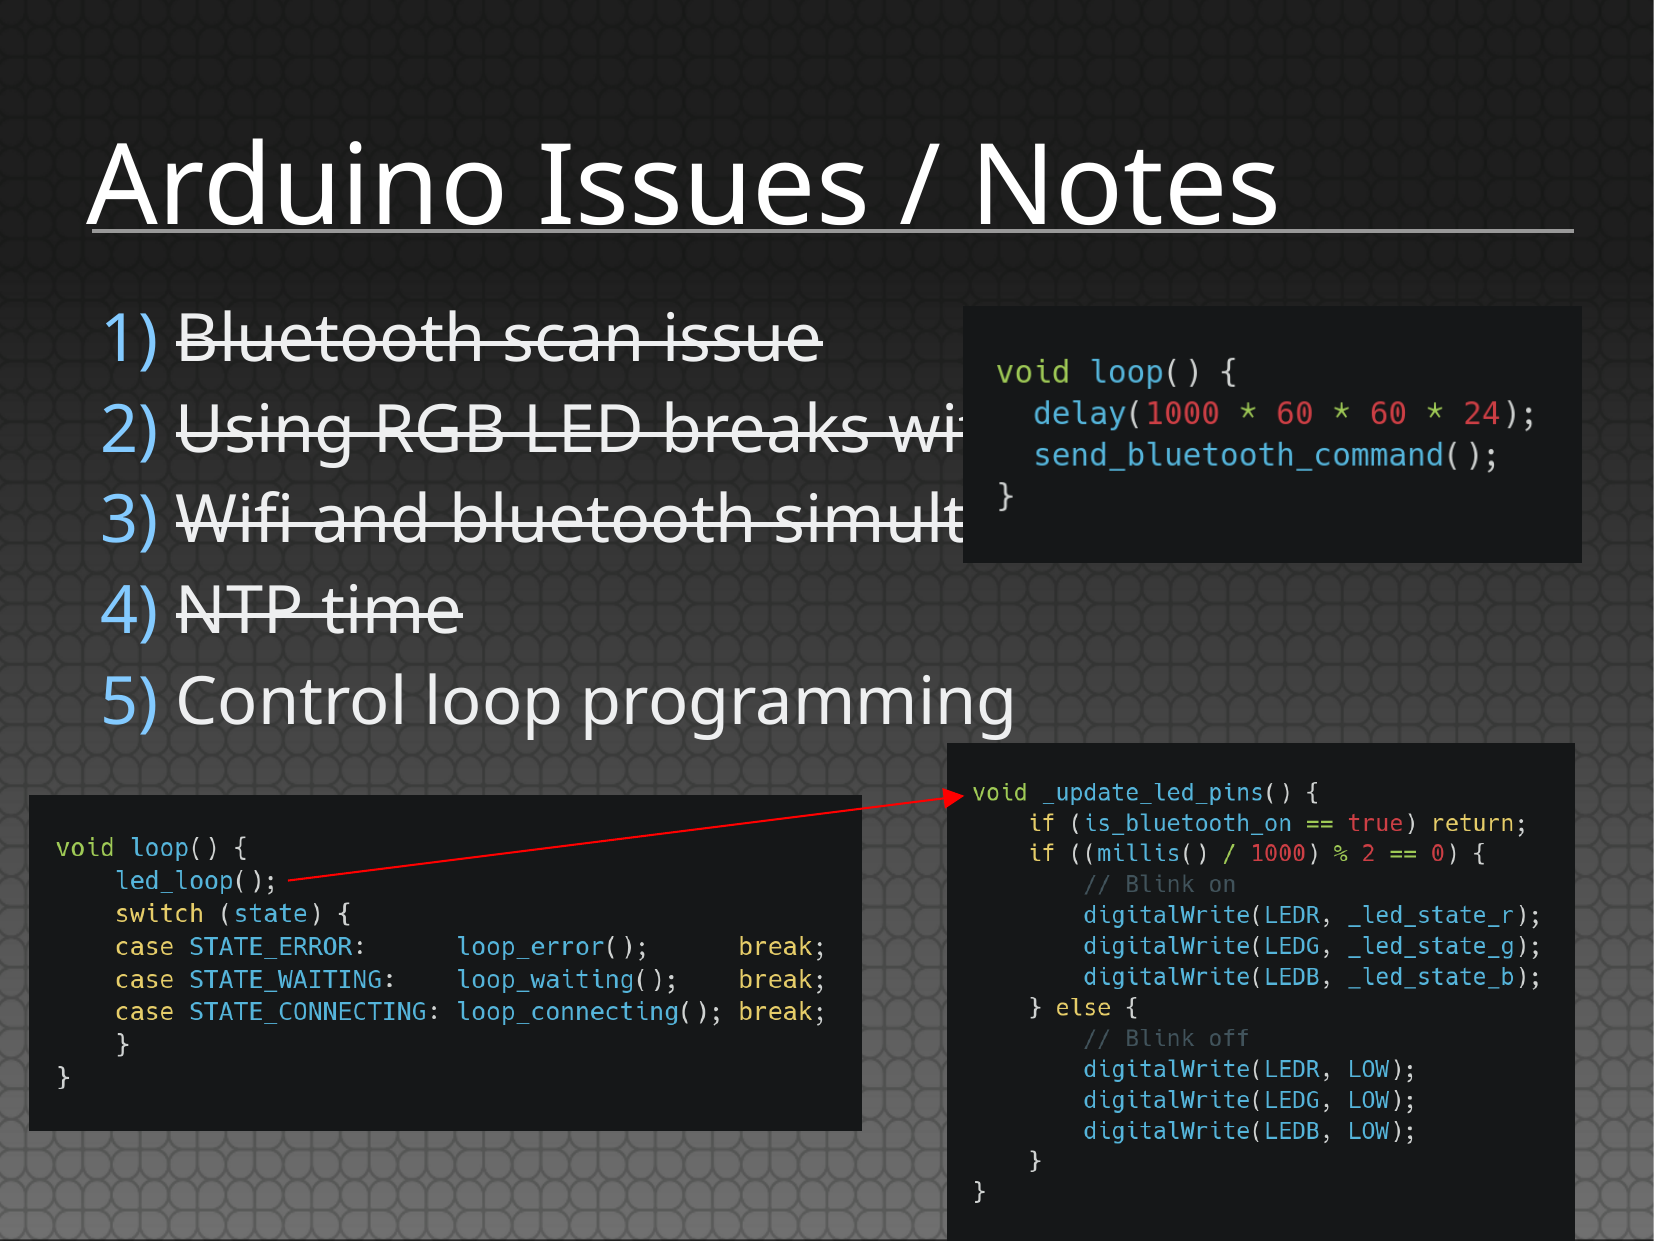

# Arduino Issues / Notes
 Bluetooth scan issue
 Using RGB LED breaks wifi???
 Wifi and bluetooth simultanously
 NTP time
 Control loop programming